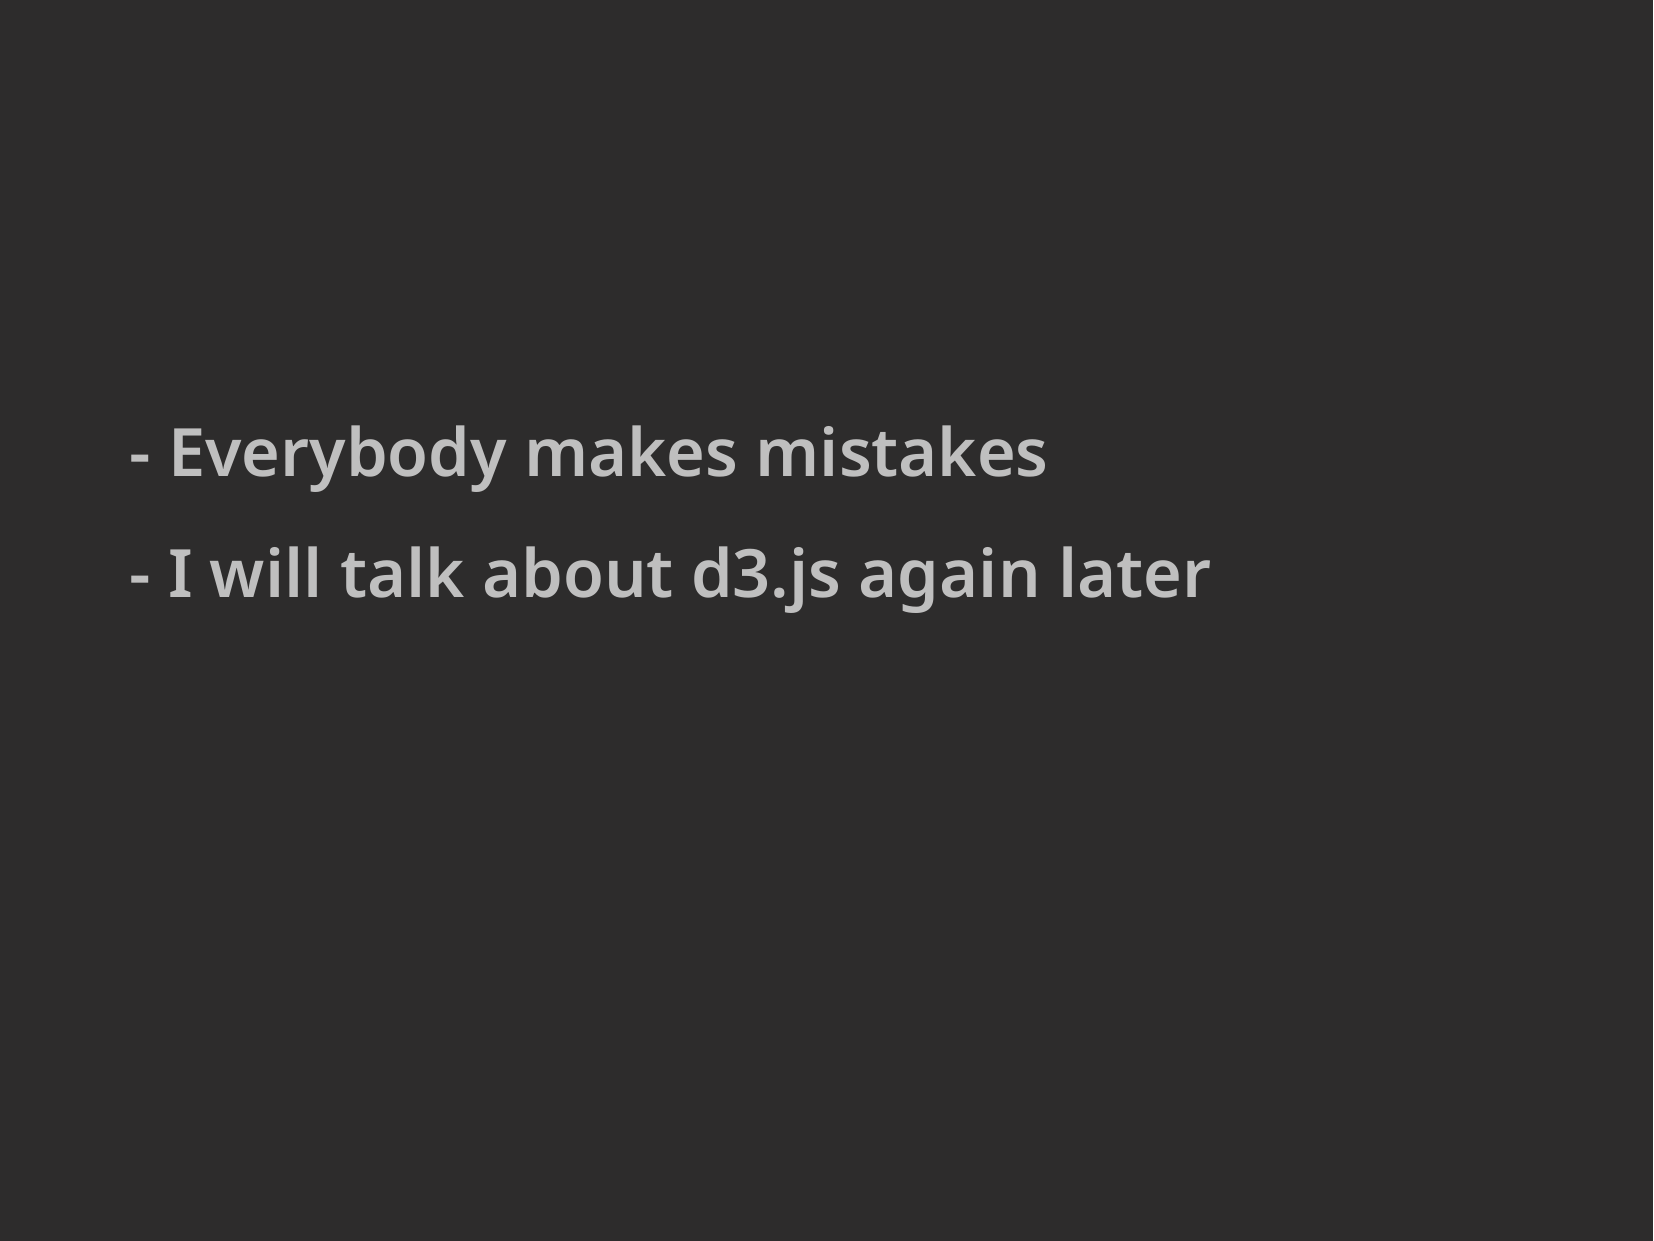

# - Everybody makes mistakes
- I will talk about d3.js again later